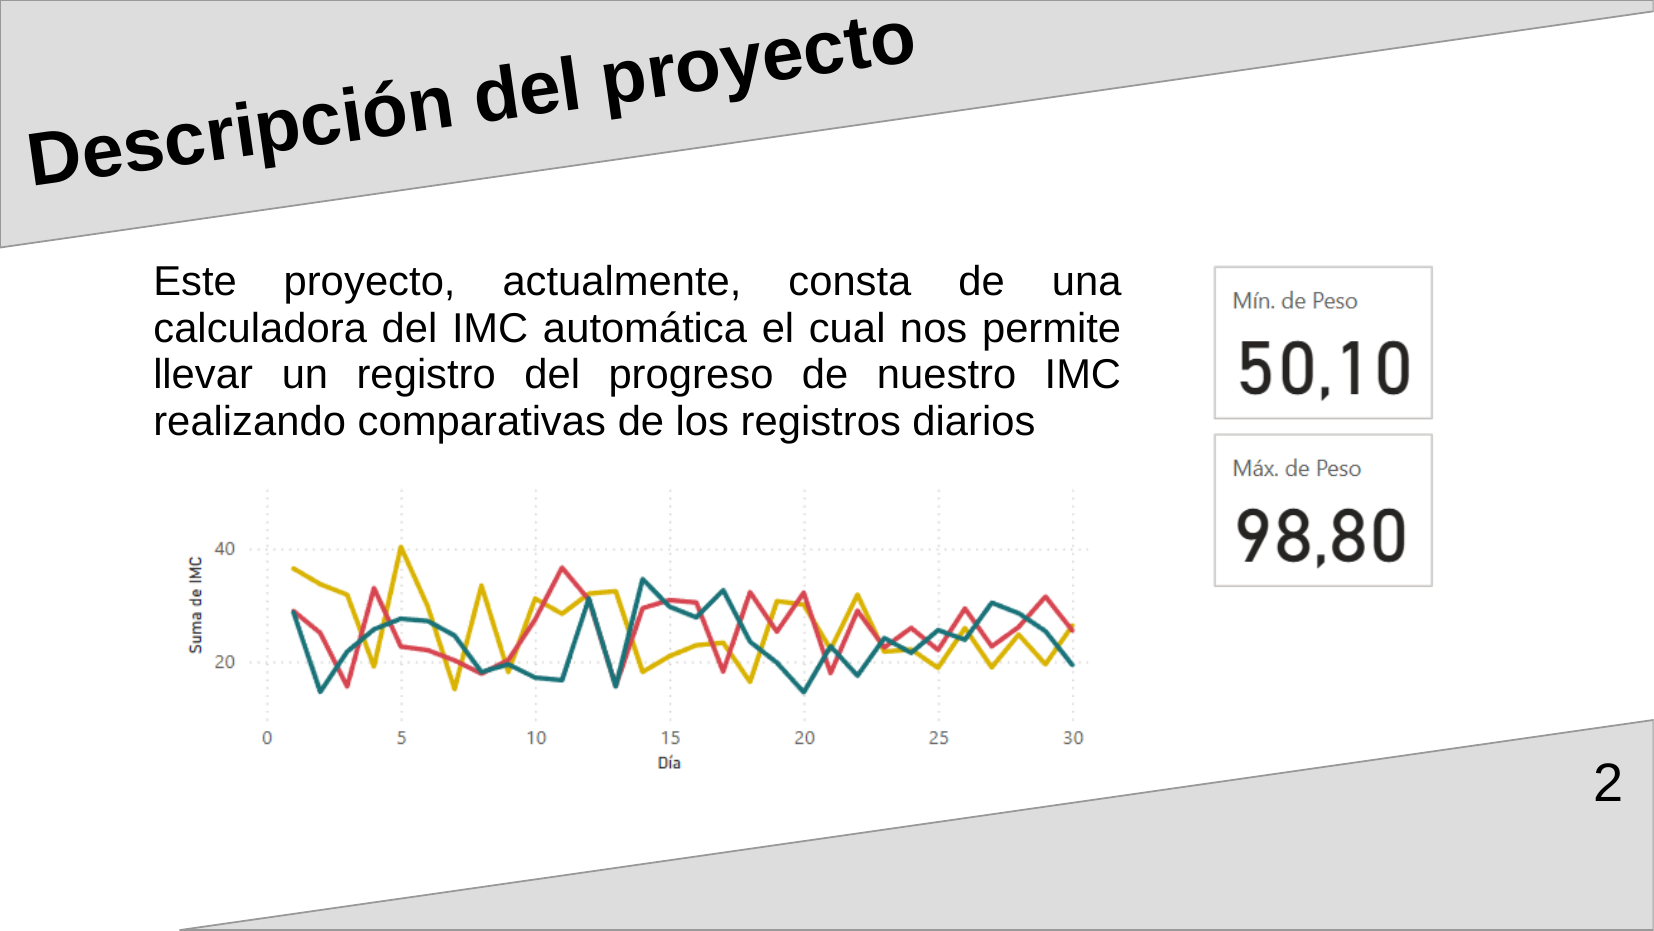

# Descripción del proyecto
Este proyecto, actualmente, consta de una calculadora del IMC automática el cual nos permite llevar un registro del progreso de nuestro IMC realizando comparativas de los registros diarios
2